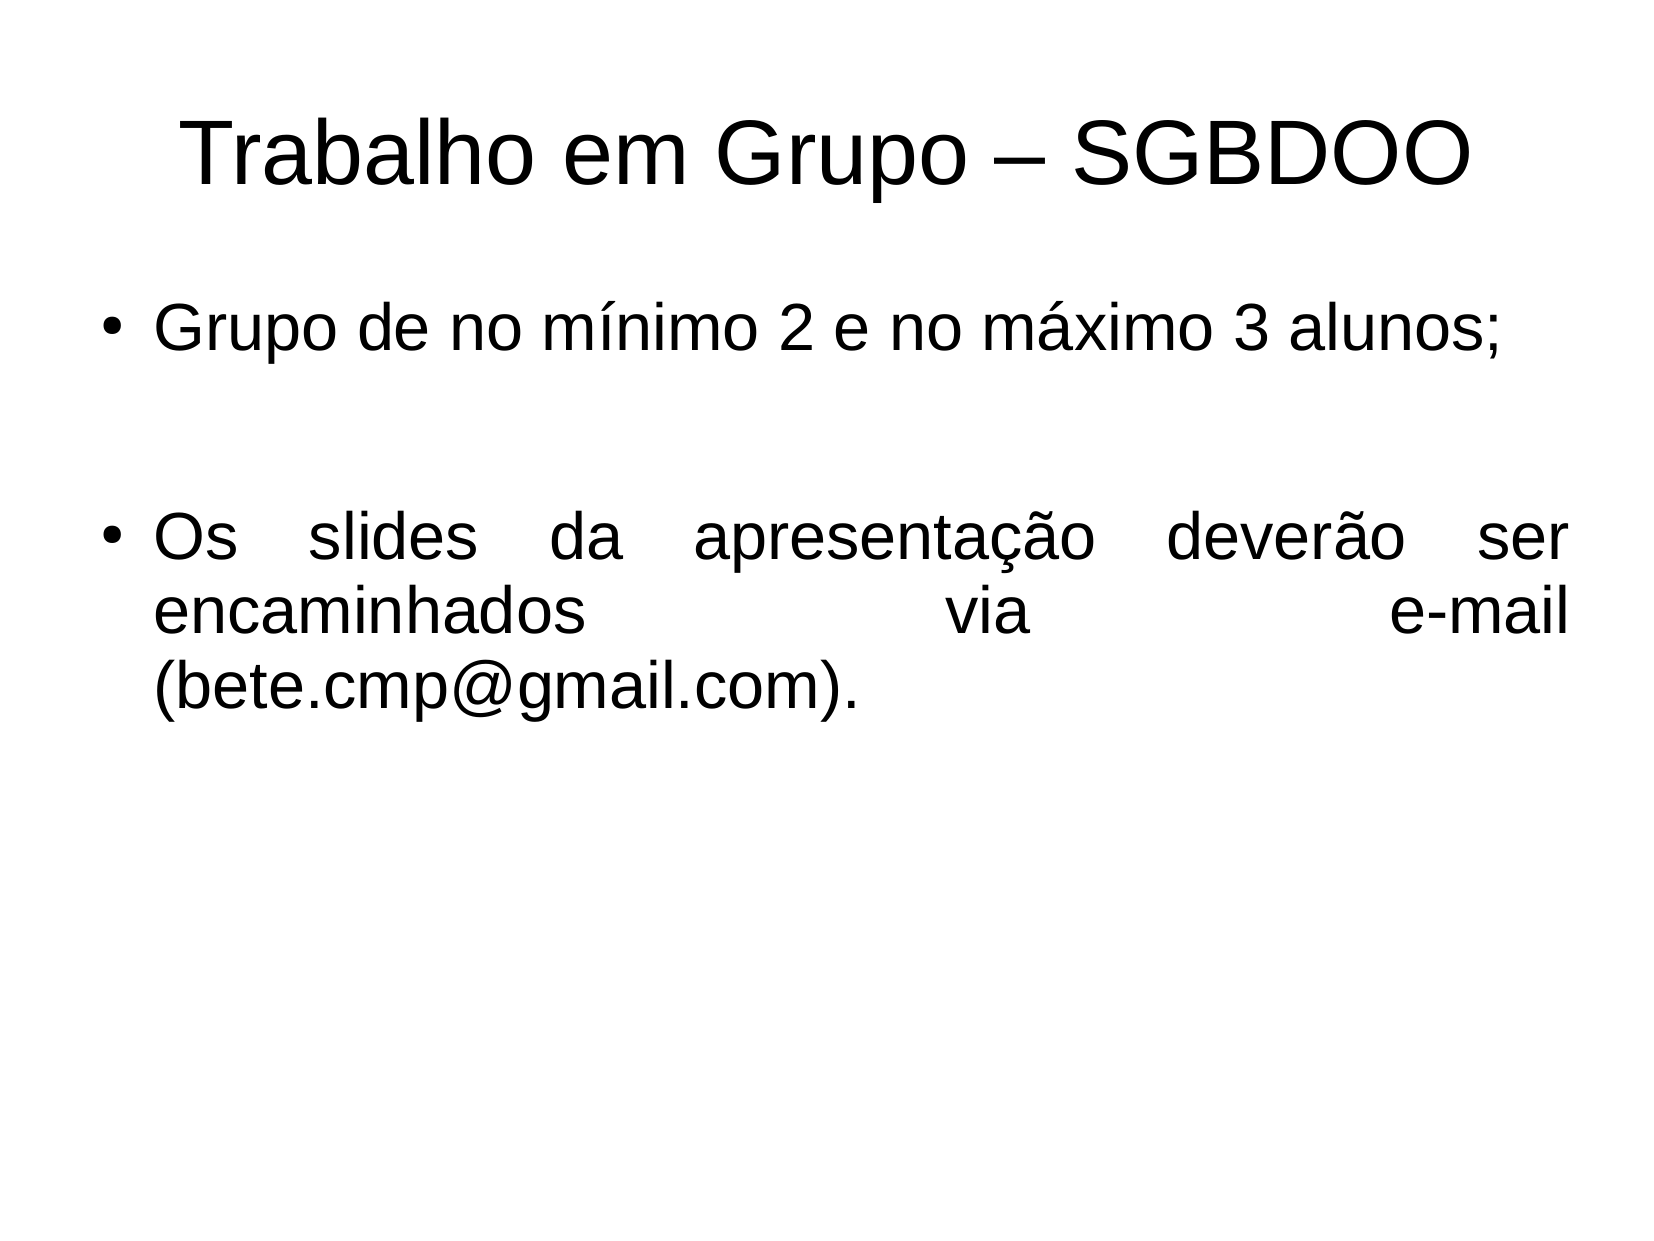

# Trabalho em Grupo – SGBDOO
Grupo de no mínimo 2 e no máximo 3 alunos;
Os slides da apresentação deverão ser encaminhados via e-mail (bete.cmp@gmail.com).